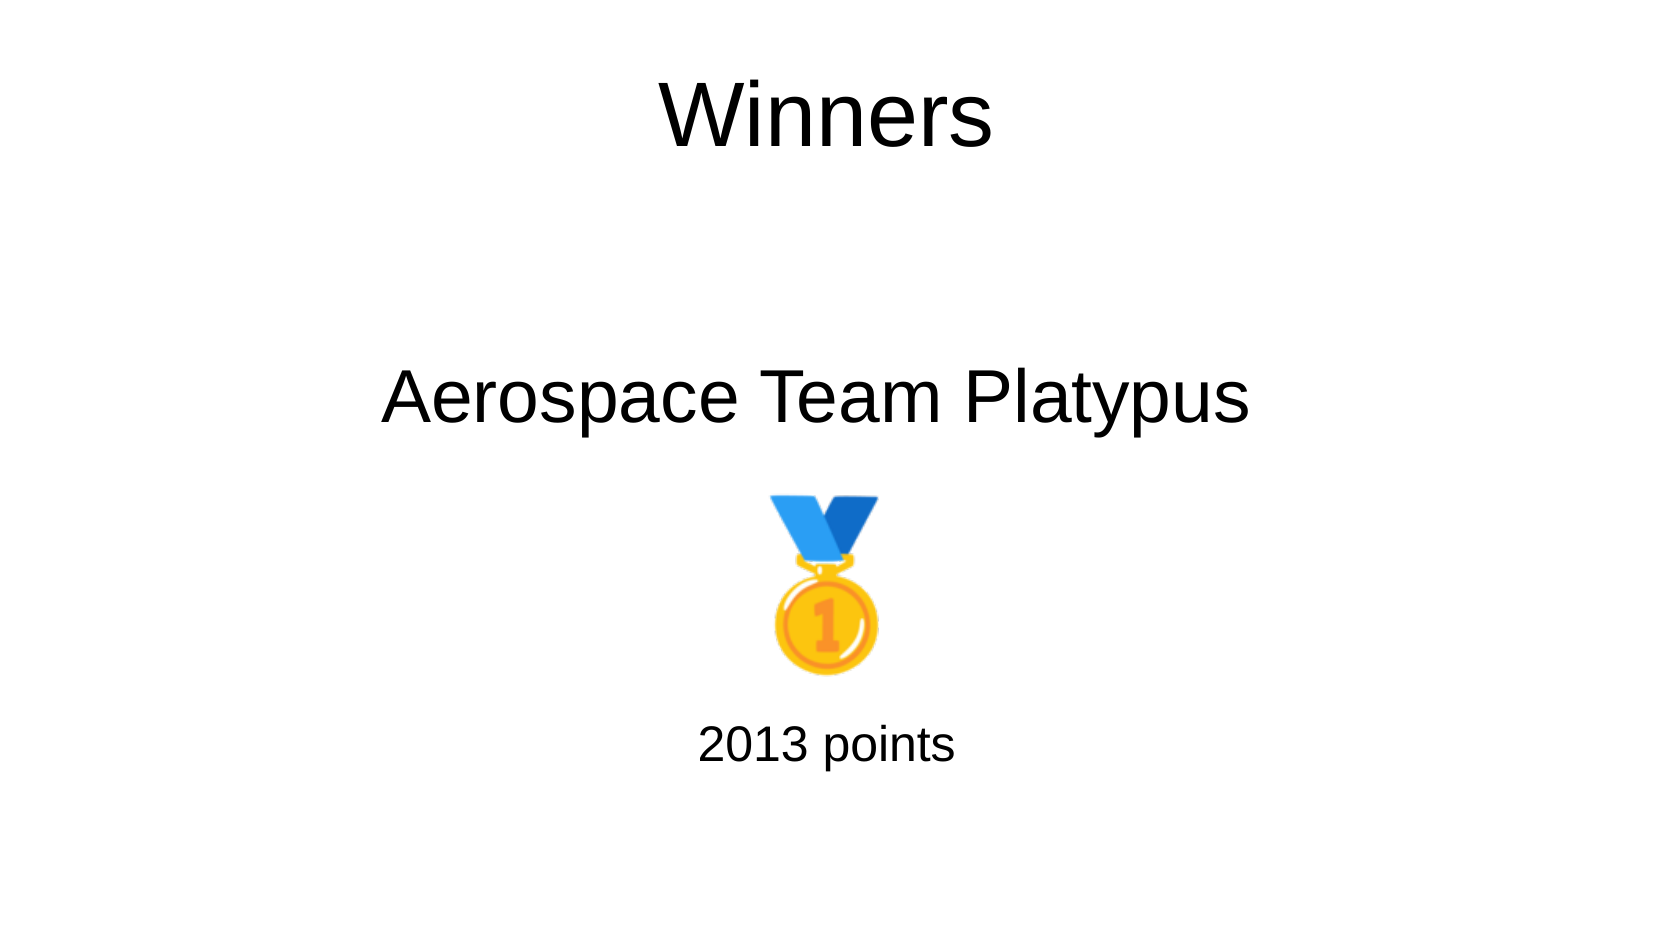

# Winners
Aerospace Team Platypus
2013 points